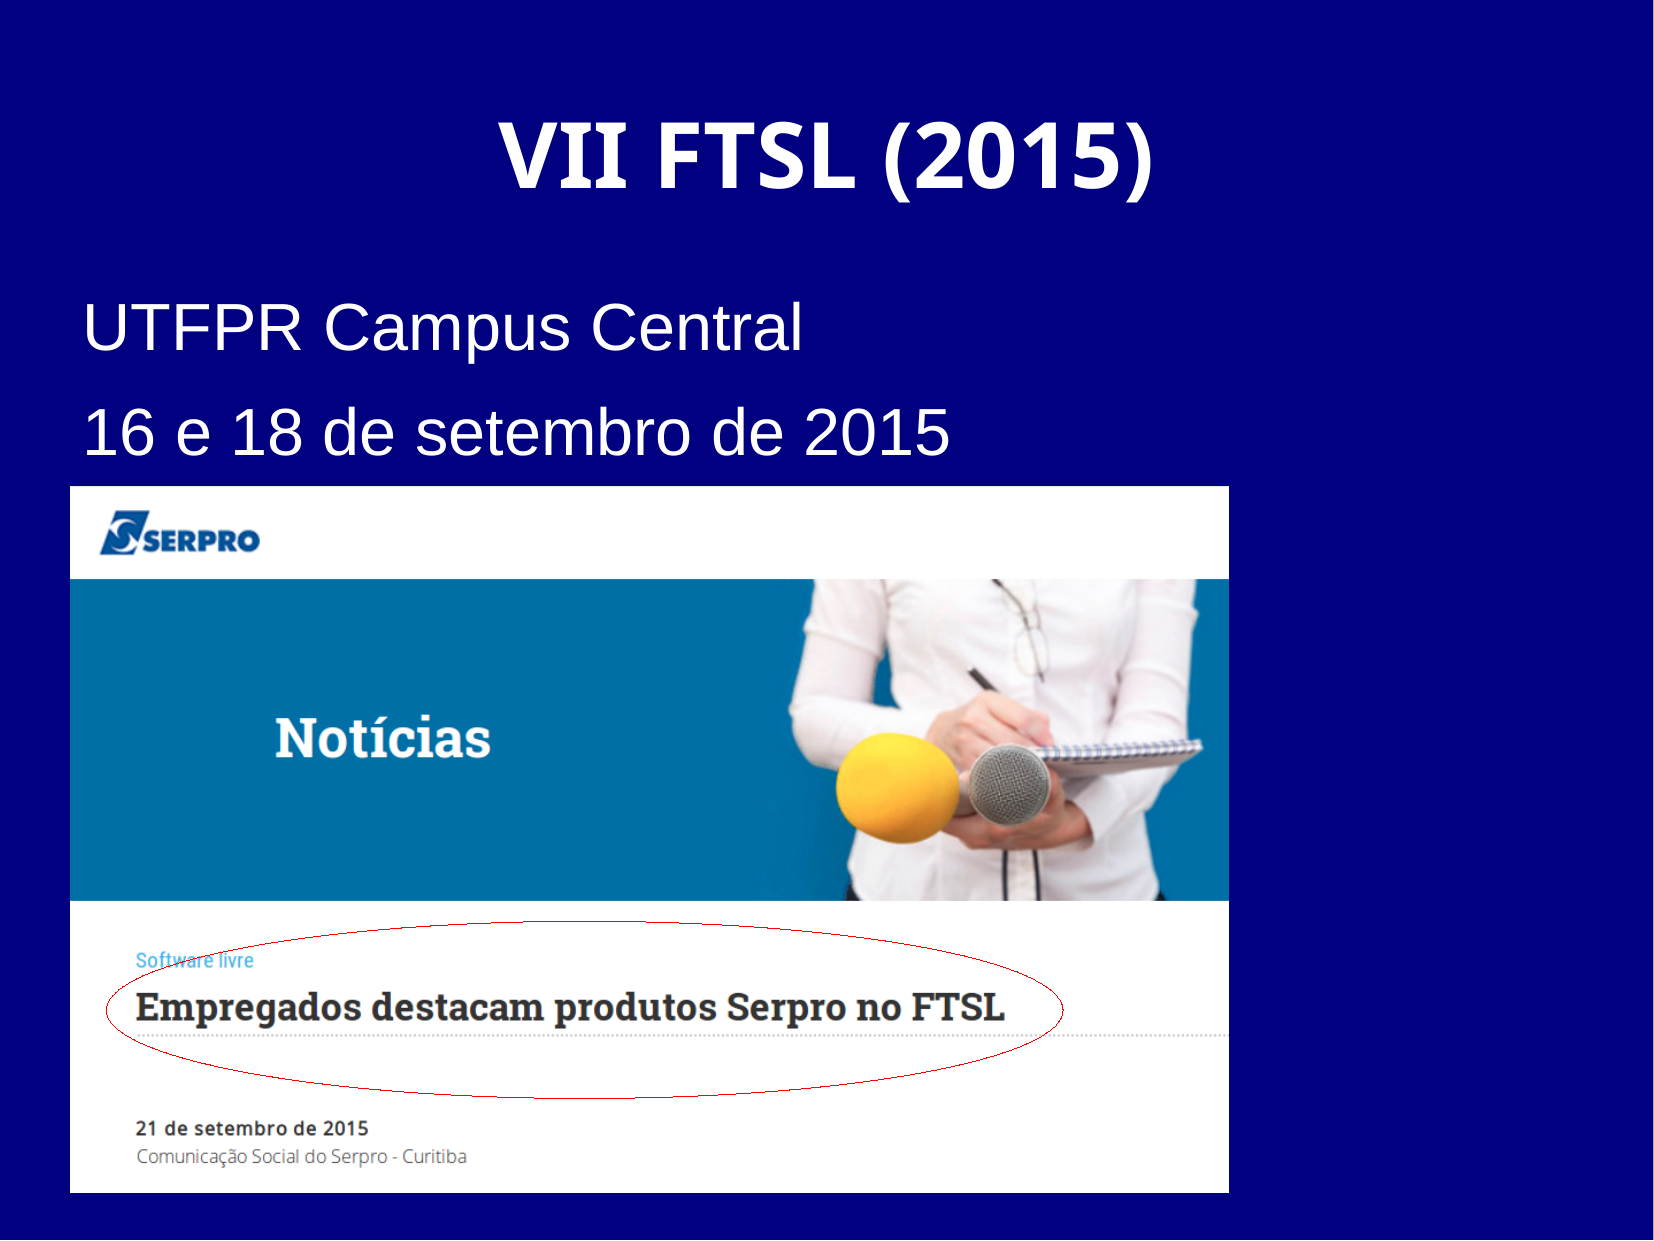

# VII FTSL (2015)
UTFPR Campus Central
16 e 18 de setembro de 2015